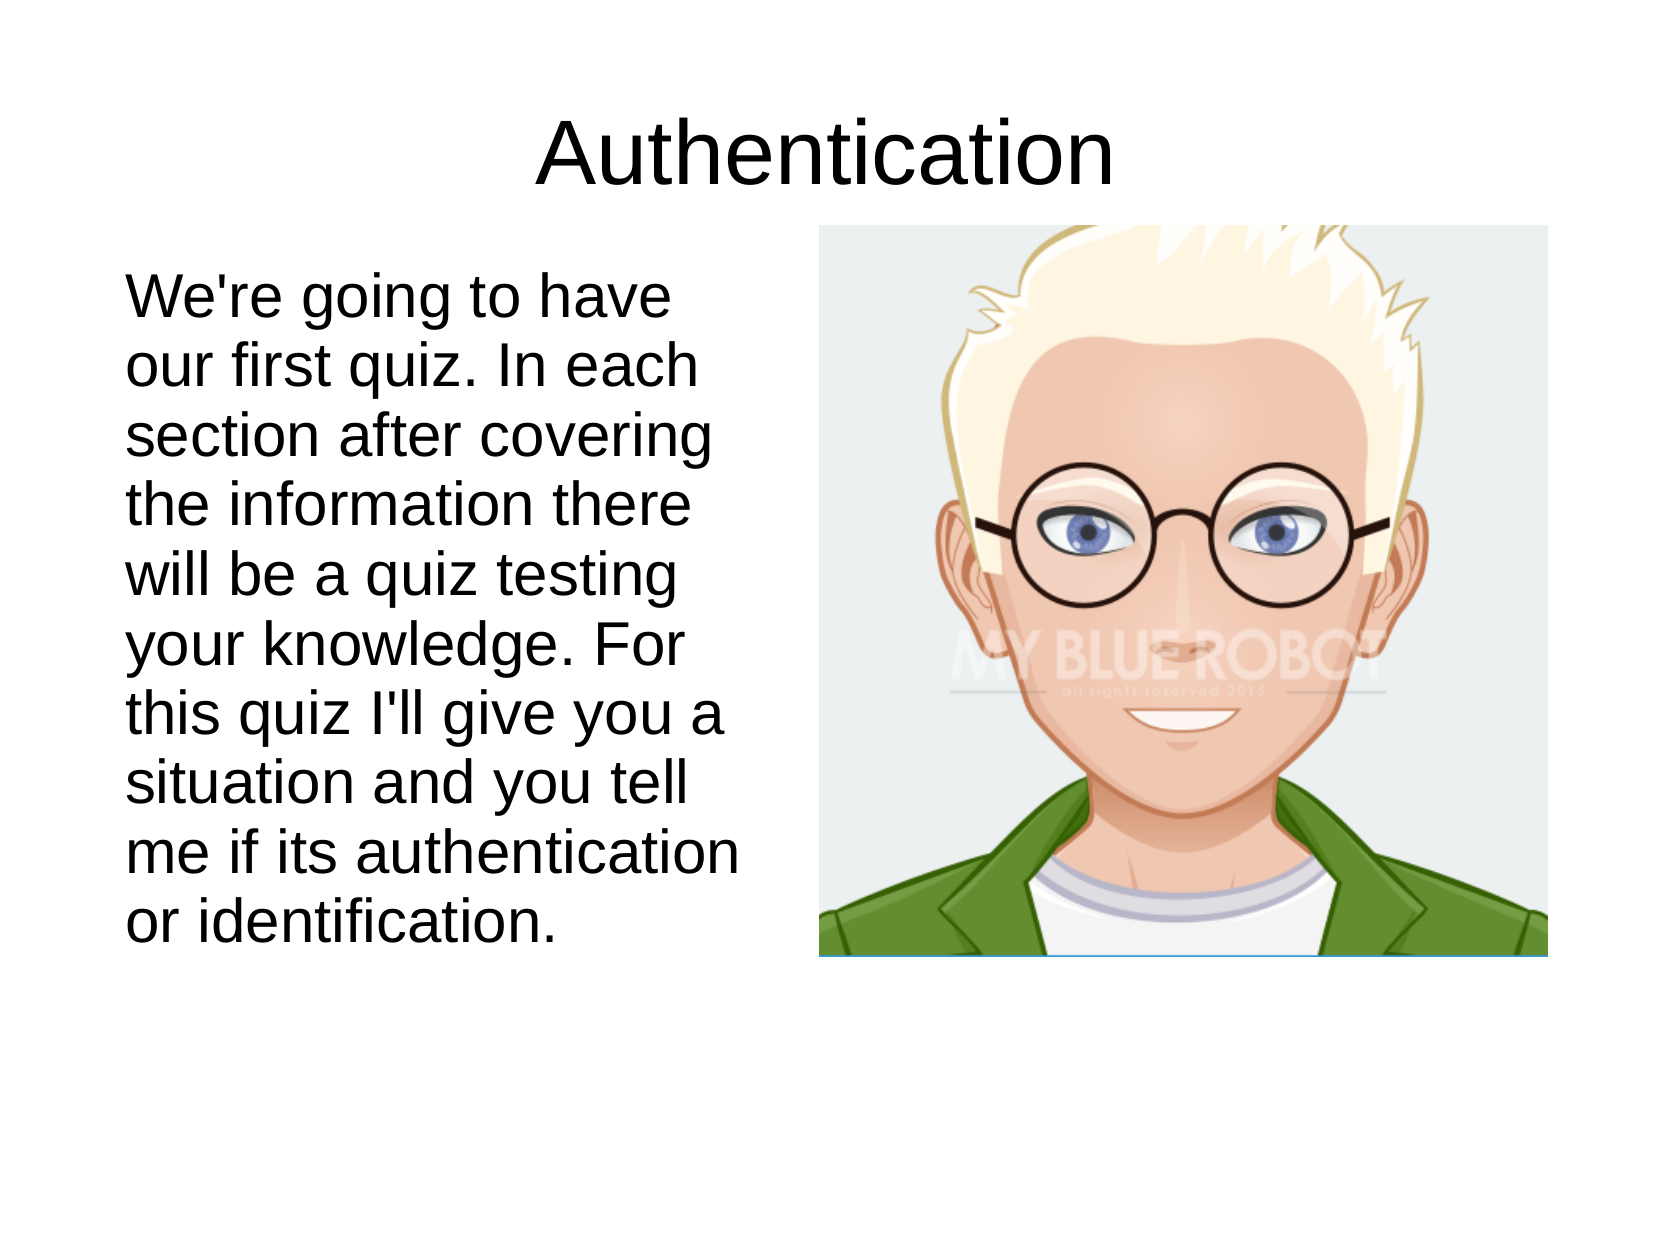

# Authentication
We're going to have our first quiz. In each section after covering the information there will be a quiz testing your knowledge. For this quiz I'll give you a situation and you tell me if its authentication or identification.